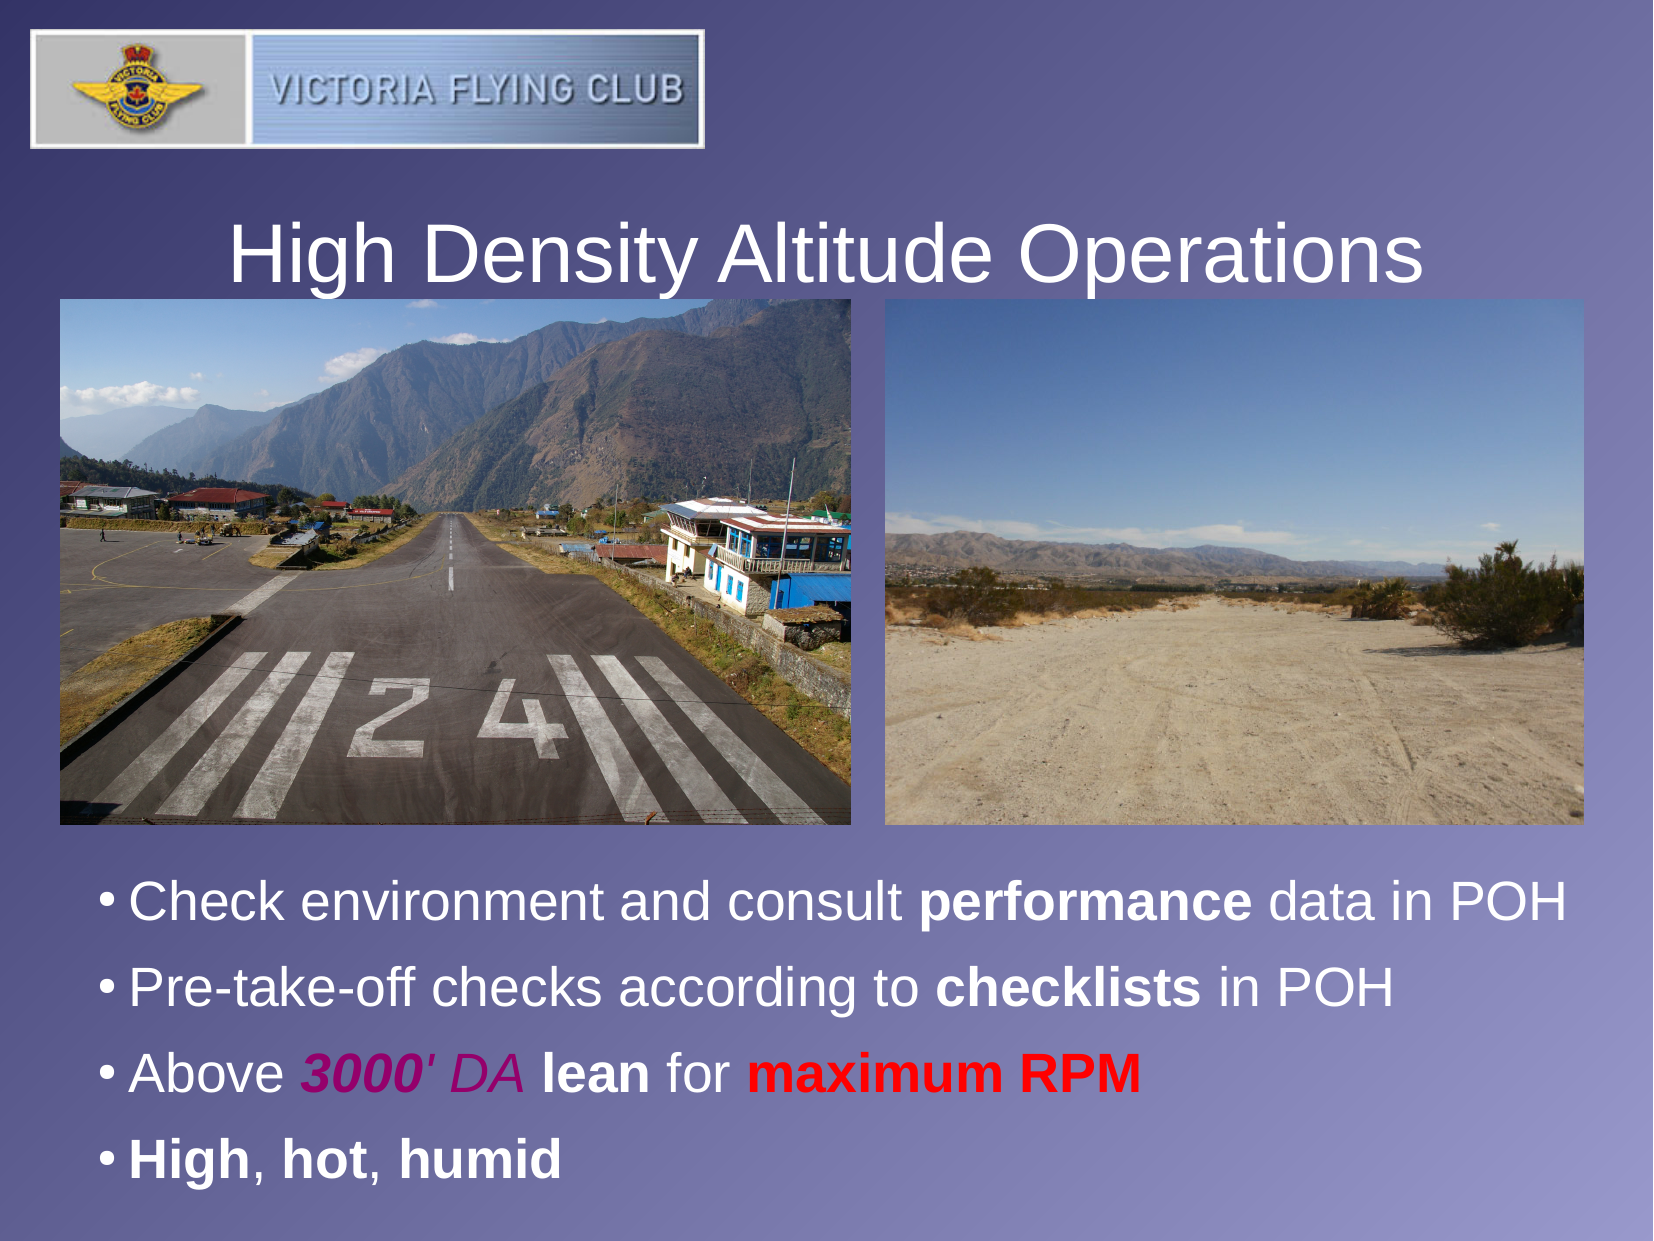

# High Density Altitude Operations
Check environment and consult performance data in POH
Pre-take-off checks according to checklists in POH
Above 3000' DA lean for maximum RPM
High, hot, humid